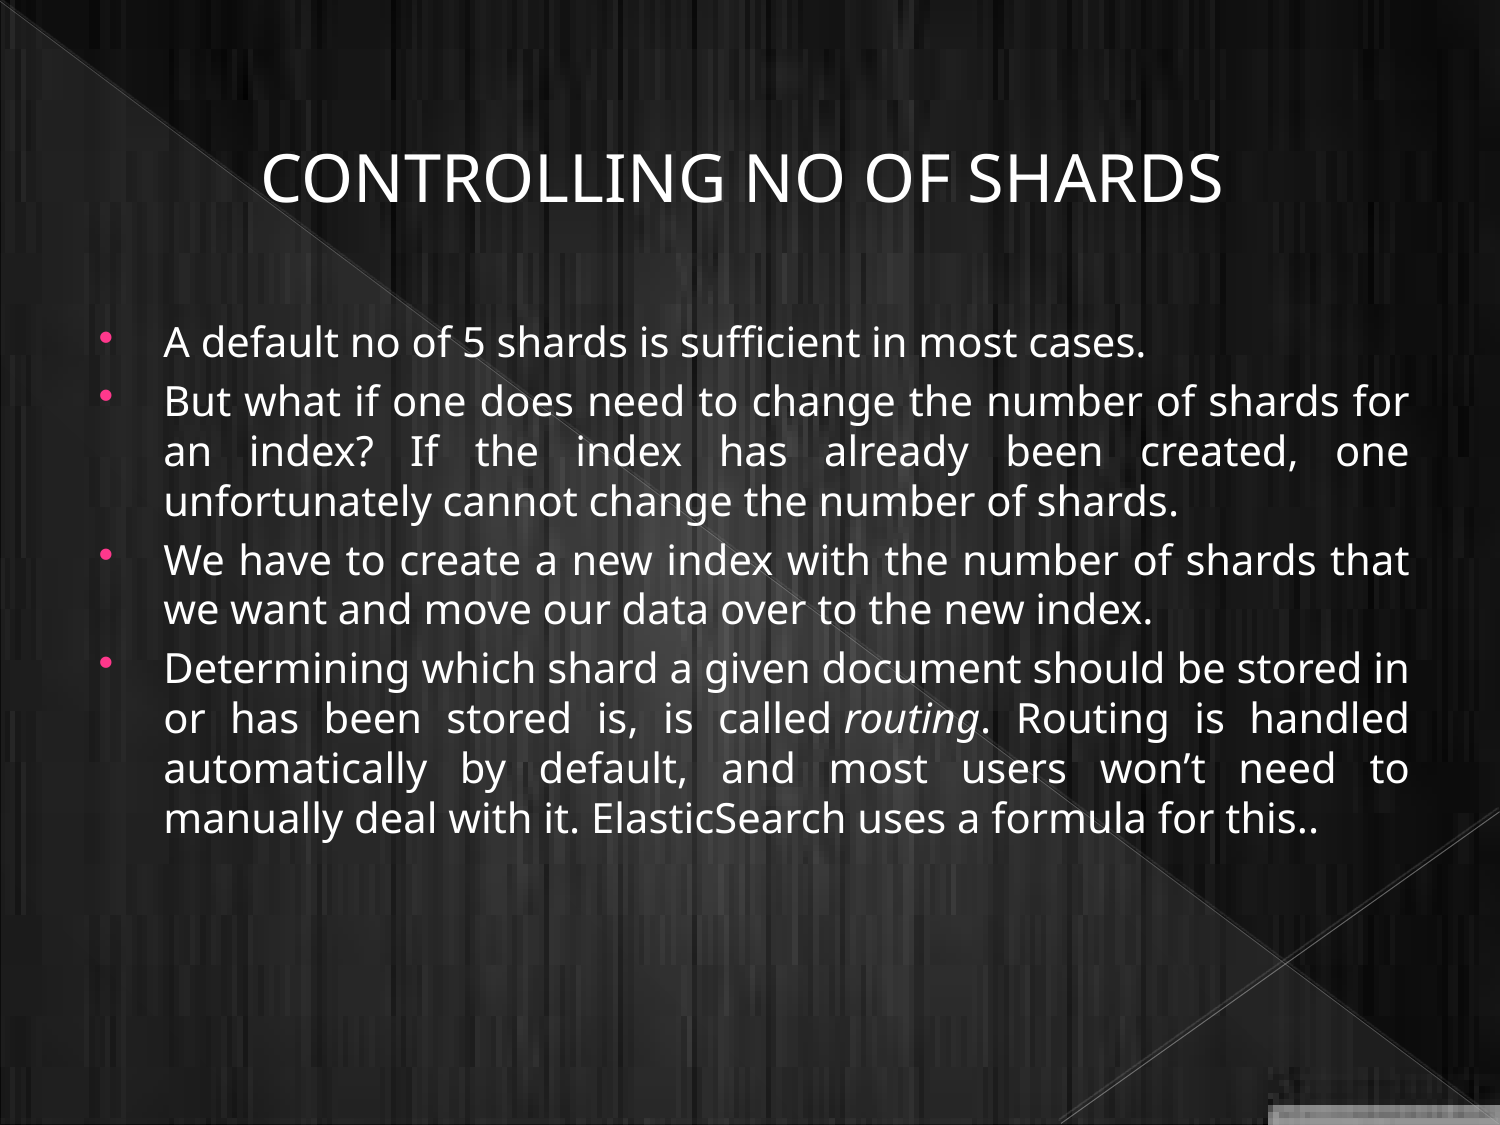

CONTROLLING NO OF SHARDS
# A default no of 5 shards is sufficient in most cases.
But what if one does need to change the number of shards for an index? If the index has already been created, one unfortunately cannot change the number of shards.
We have to create a new index with the number of shards that we want and move our data over to the new index.
Determining which shard a given document should be stored in or has been stored is, is called routing. Routing is handled automatically by default, and most users won’t need to manually deal with it. ElasticSearch uses a formula for this..